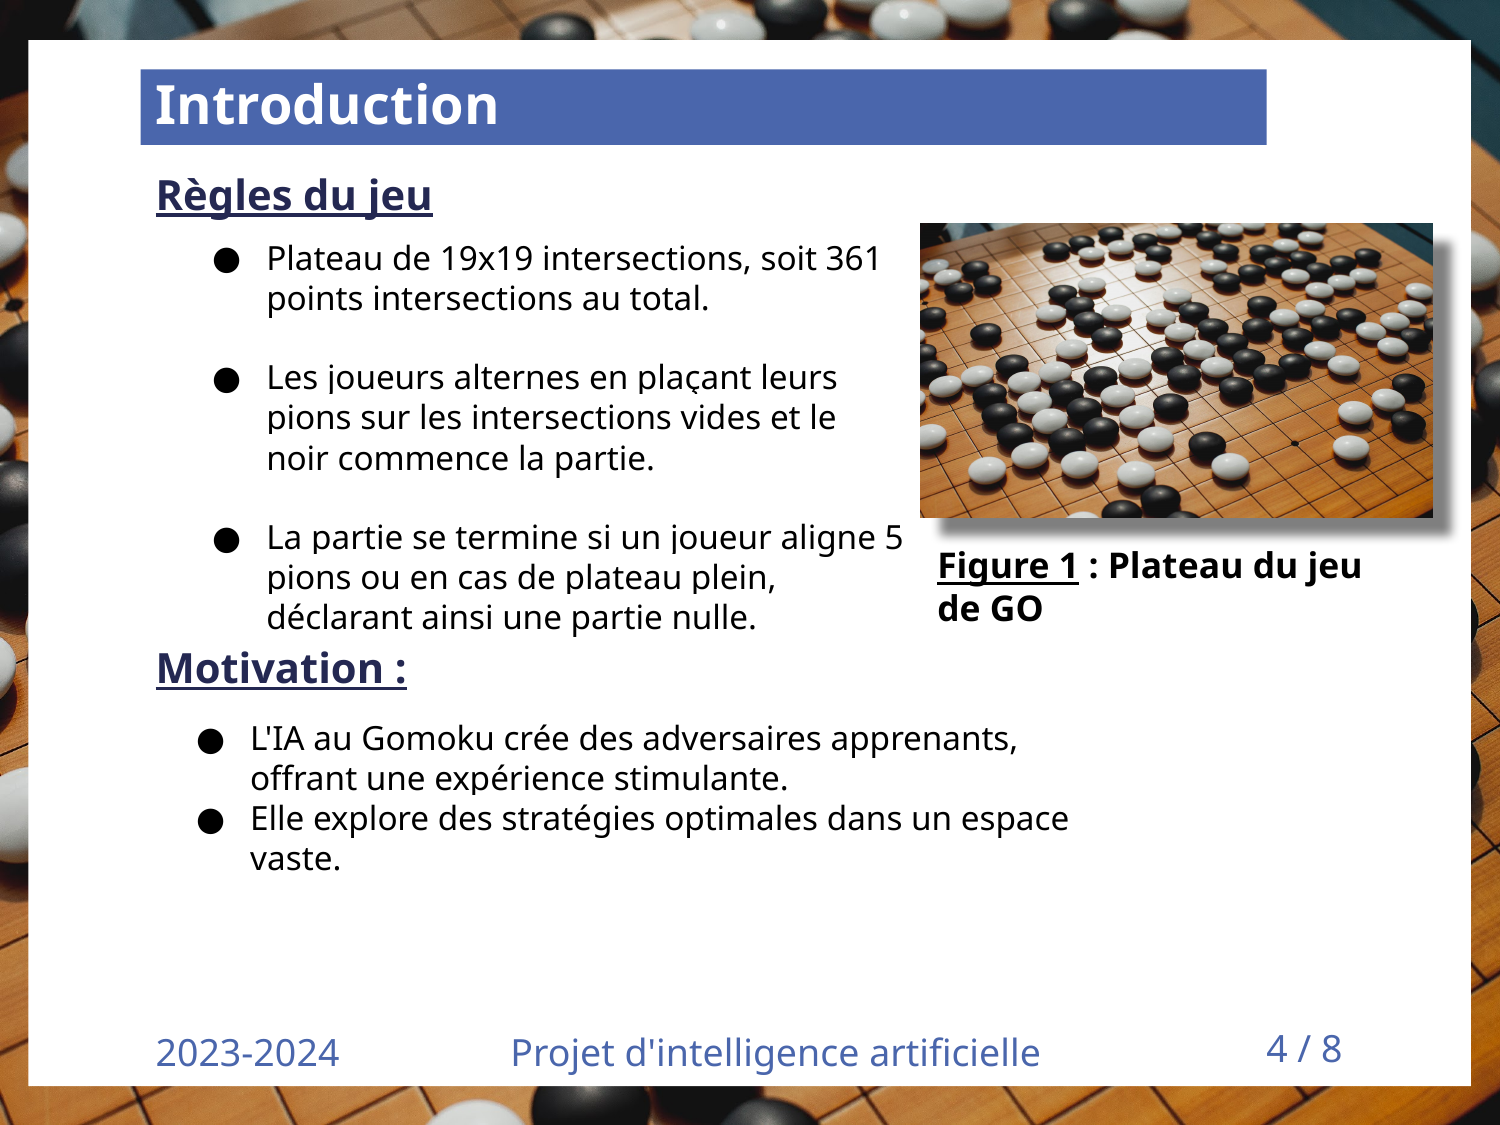

# Introduction
Règles du jeu
Plateau de 19x19 intersections, soit 361 points intersections au total.
Les joueurs alternes en plaçant leurs pions sur les intersections vides et le noir commence la partie.
La partie se termine si un joueur aligne 5 pions ou en cas de plateau plein, déclarant ainsi une partie nulle.
Figure 1 : Plateau du jeu de GO
Motivation :
L'IA au Gomoku crée des adversaires apprenants, offrant une expérience stimulante.
Elle explore des stratégies optimales dans un espace vaste.
2023-2024
Projet d'intelligence artificielle